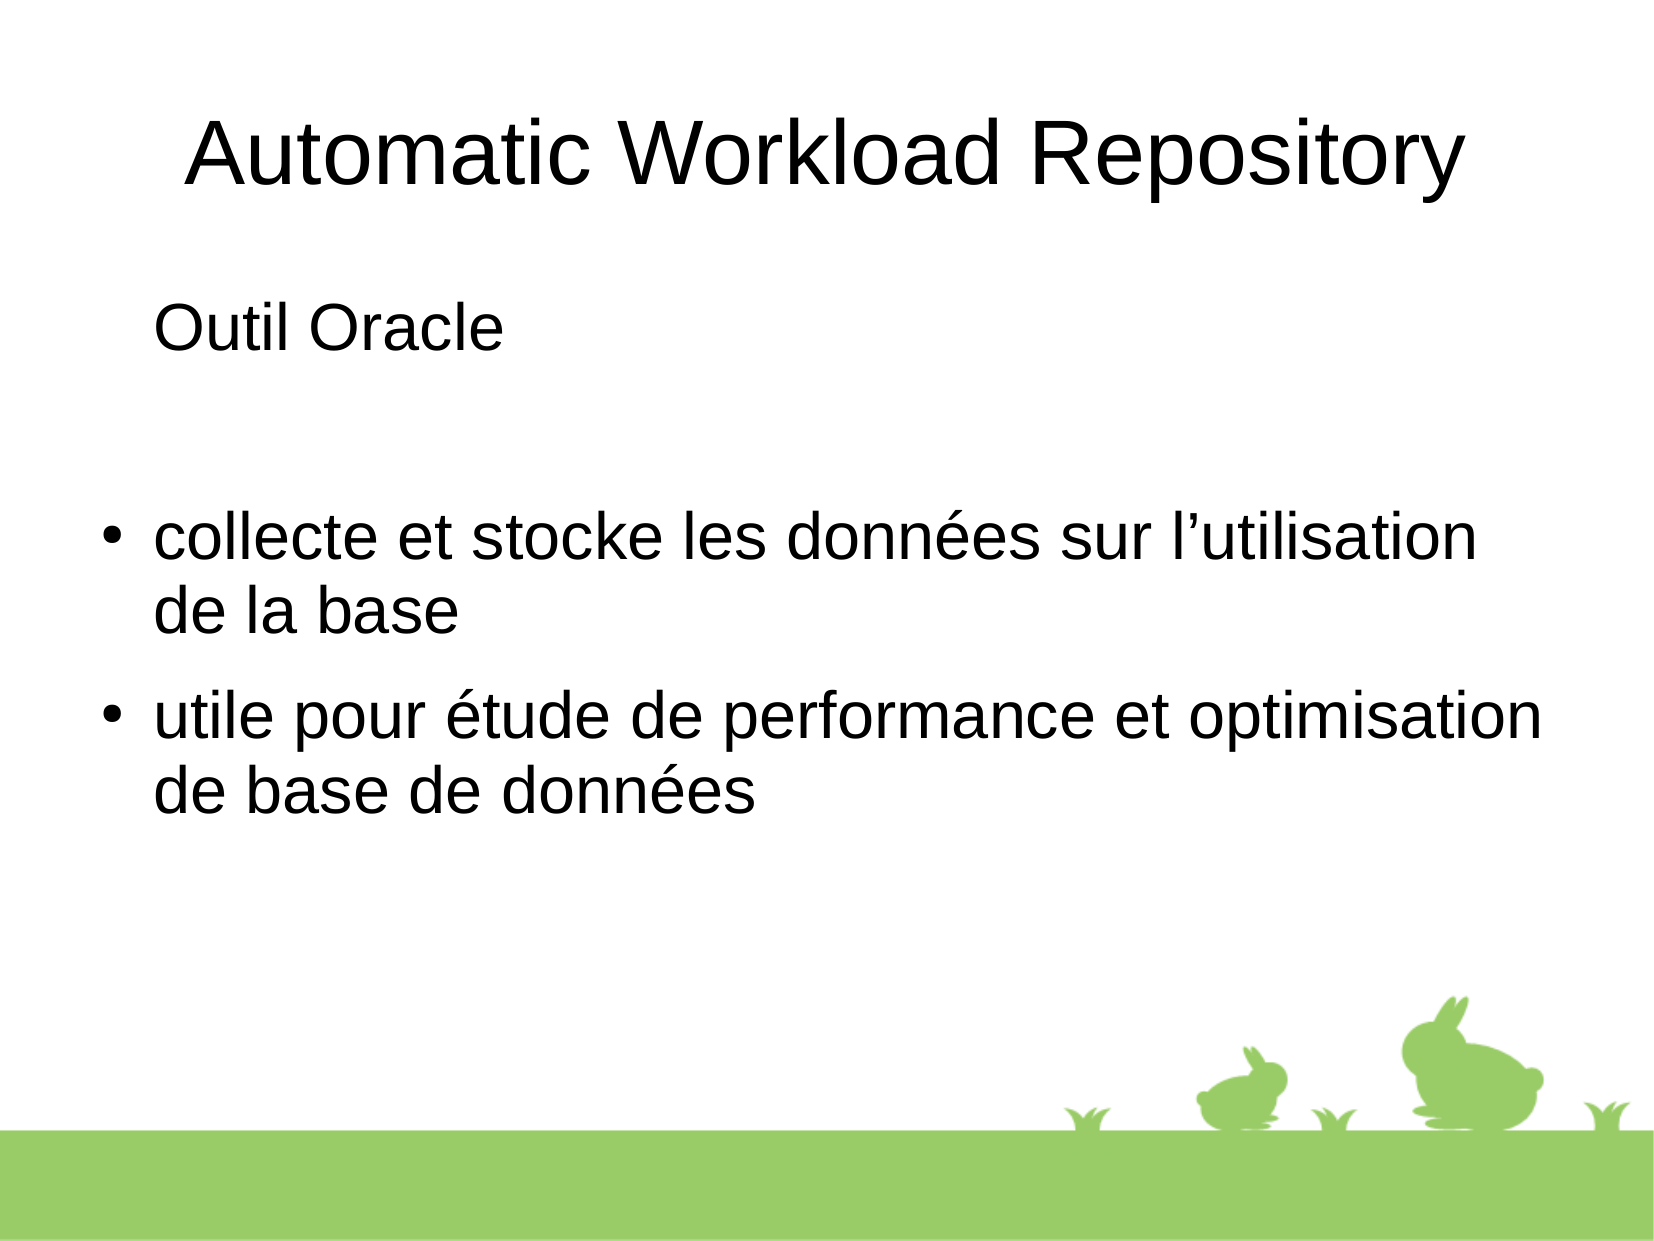

# Automatic Workload Repository
Outil Oracle
collecte et stocke les données sur l’utilisation de la base
utile pour étude de performance et optimisation de base de données